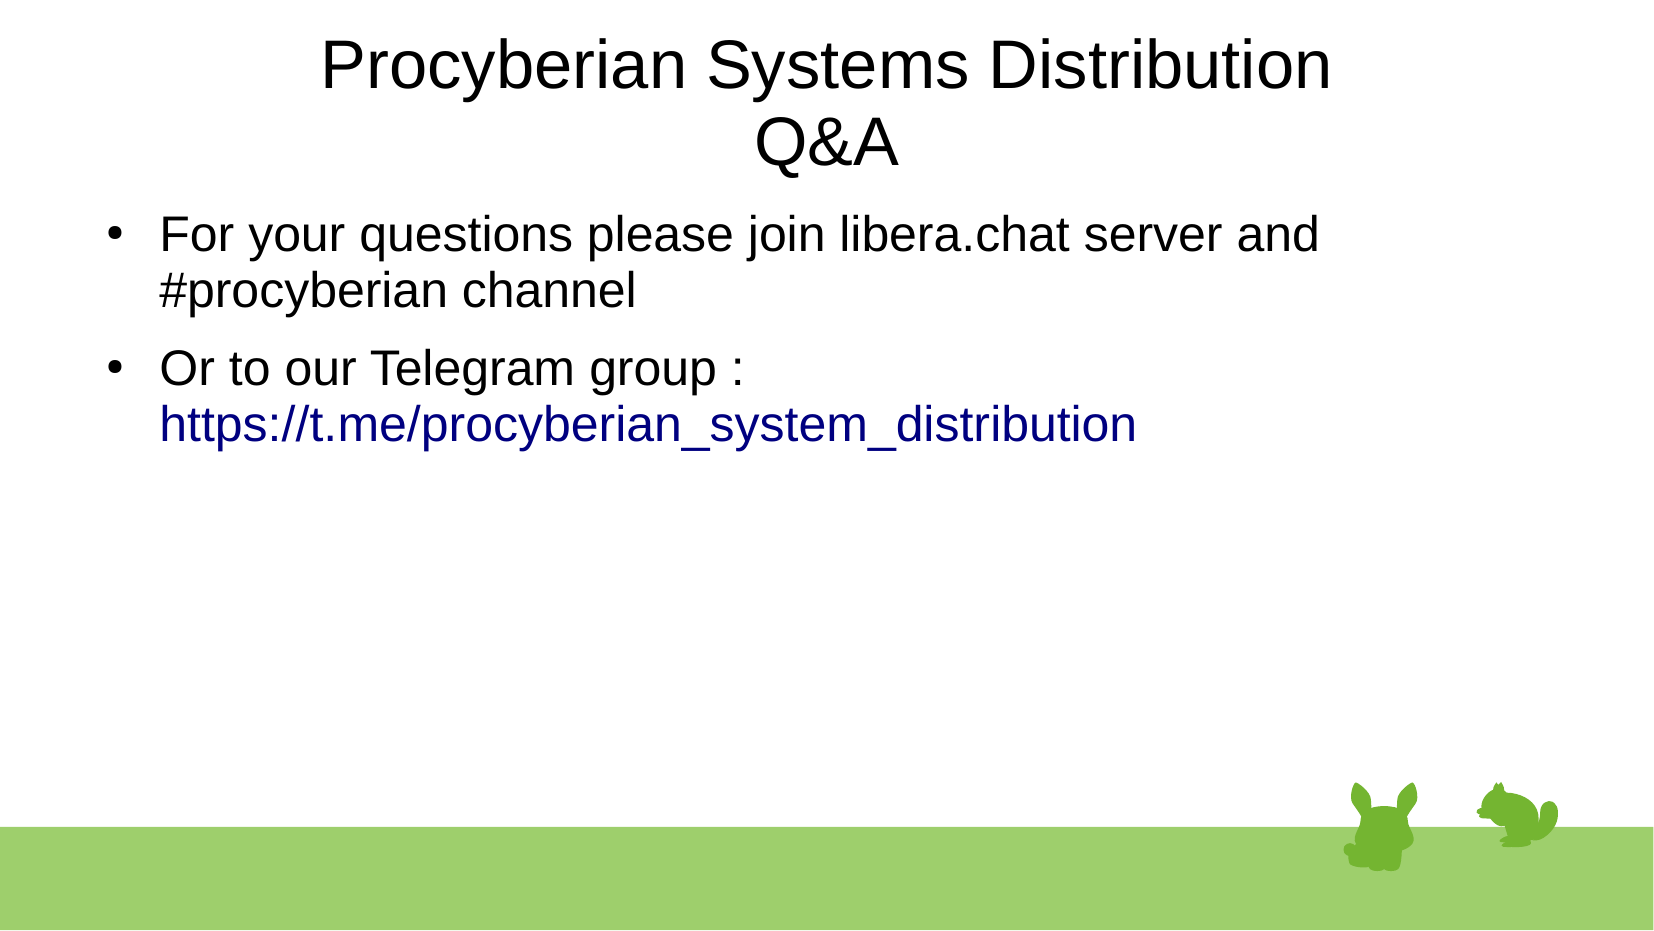

# Procyberian Systems Distribution Q&A
For your questions please join libera.chat server and #procyberian channel
Or to our Telegram group : https://t.me/procyberian_system_distribution